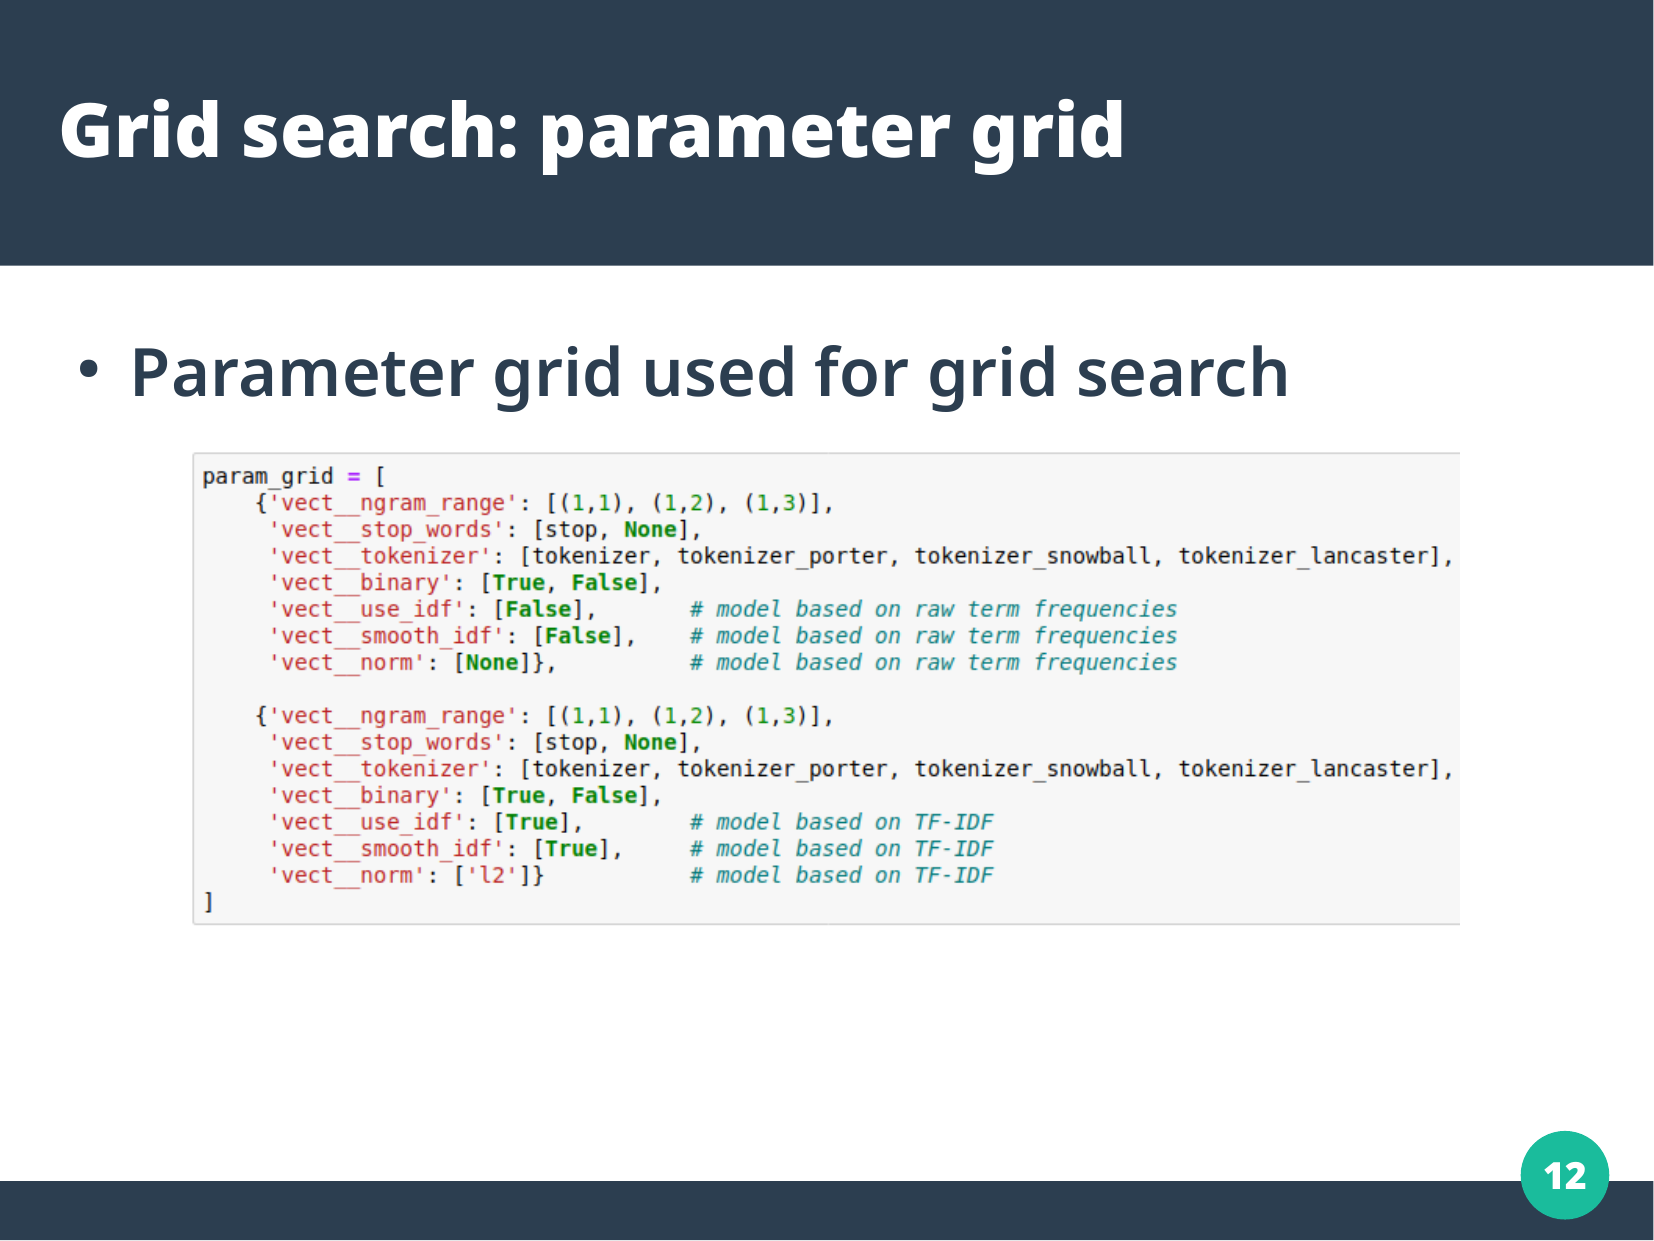

# Grid search: parameter grid
Parameter grid used for grid search
12